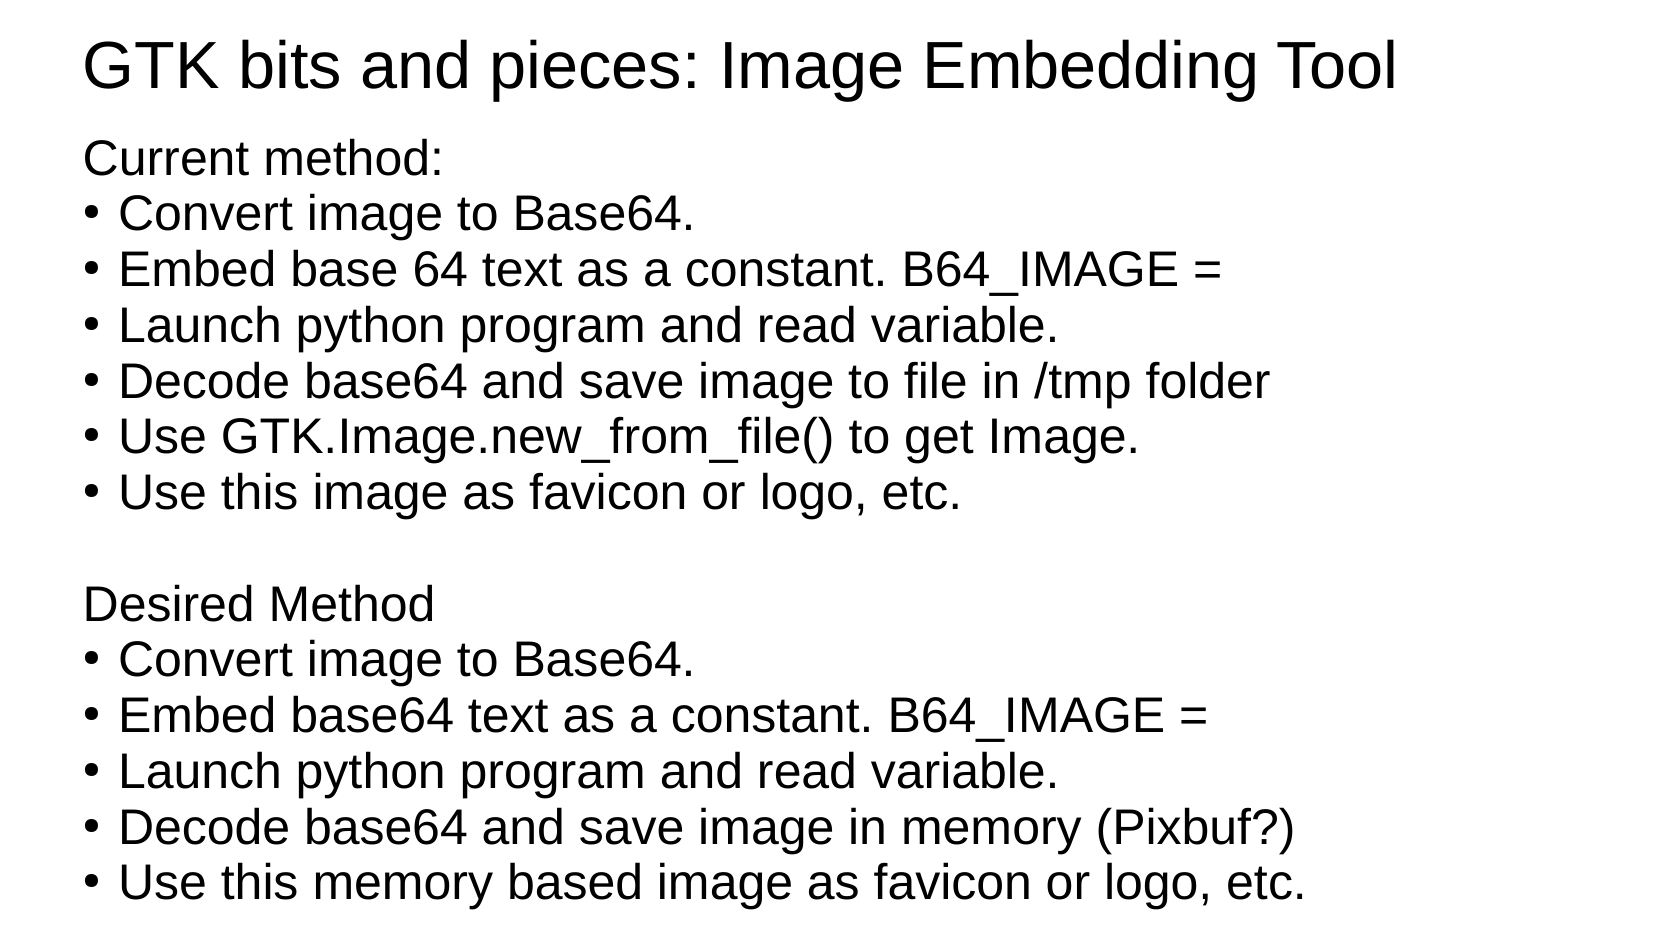

# GTK bits and pieces: Image Embedding Tool
Current method:
Convert image to Base64.
Embed base 64 text as a constant. B64_IMAGE =
Launch python program and read variable.
Decode base64 and save image to file in /tmp folder
Use GTK.Image.new_from_file() to get Image.
Use this image as favicon or logo, etc.
Desired Method
Convert image to Base64.
Embed base64 text as a constant. B64_IMAGE =
Launch python program and read variable.
Decode base64 and save image in memory (Pixbuf?)
Use this memory based image as favicon or logo, etc.